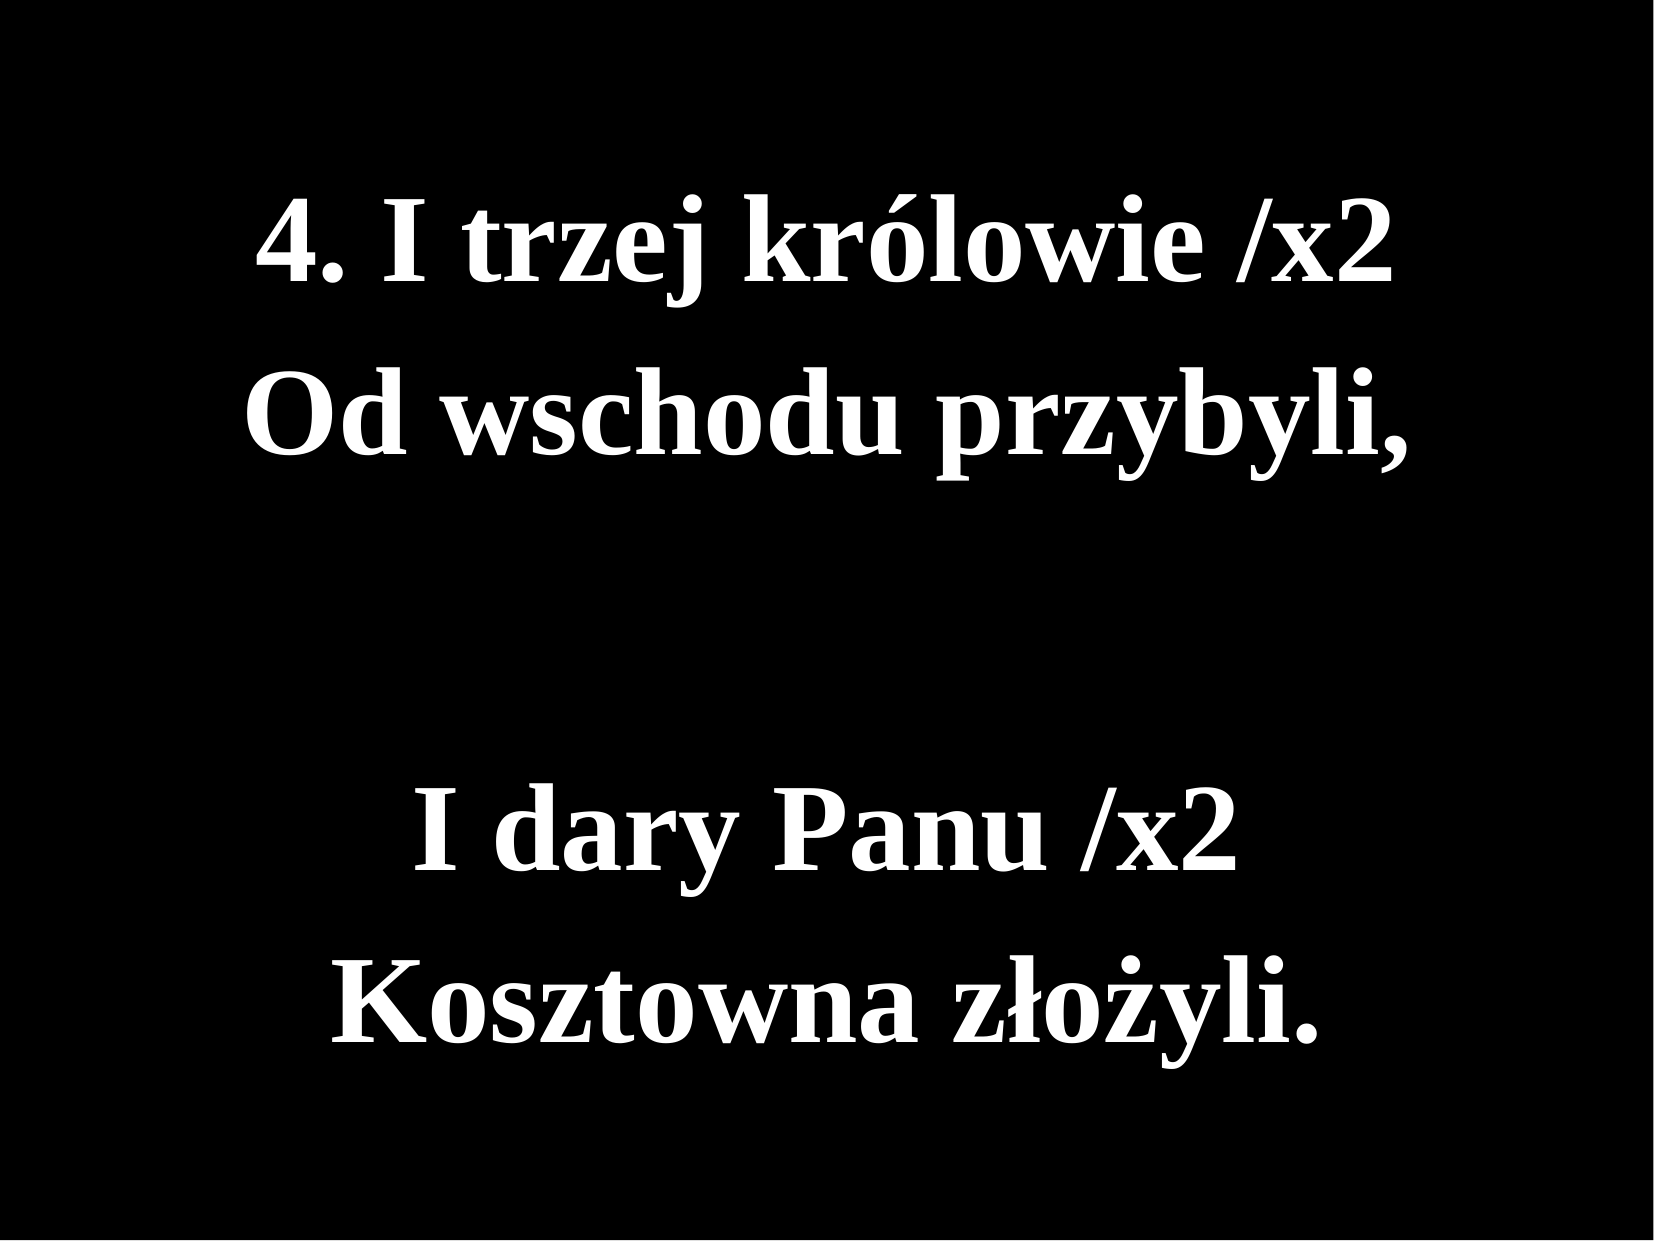

# 4. I trzej królowie /x2 ppp Od wschodu przybyli, I dary Panu /x2 ppp Kosztowna złożyli.